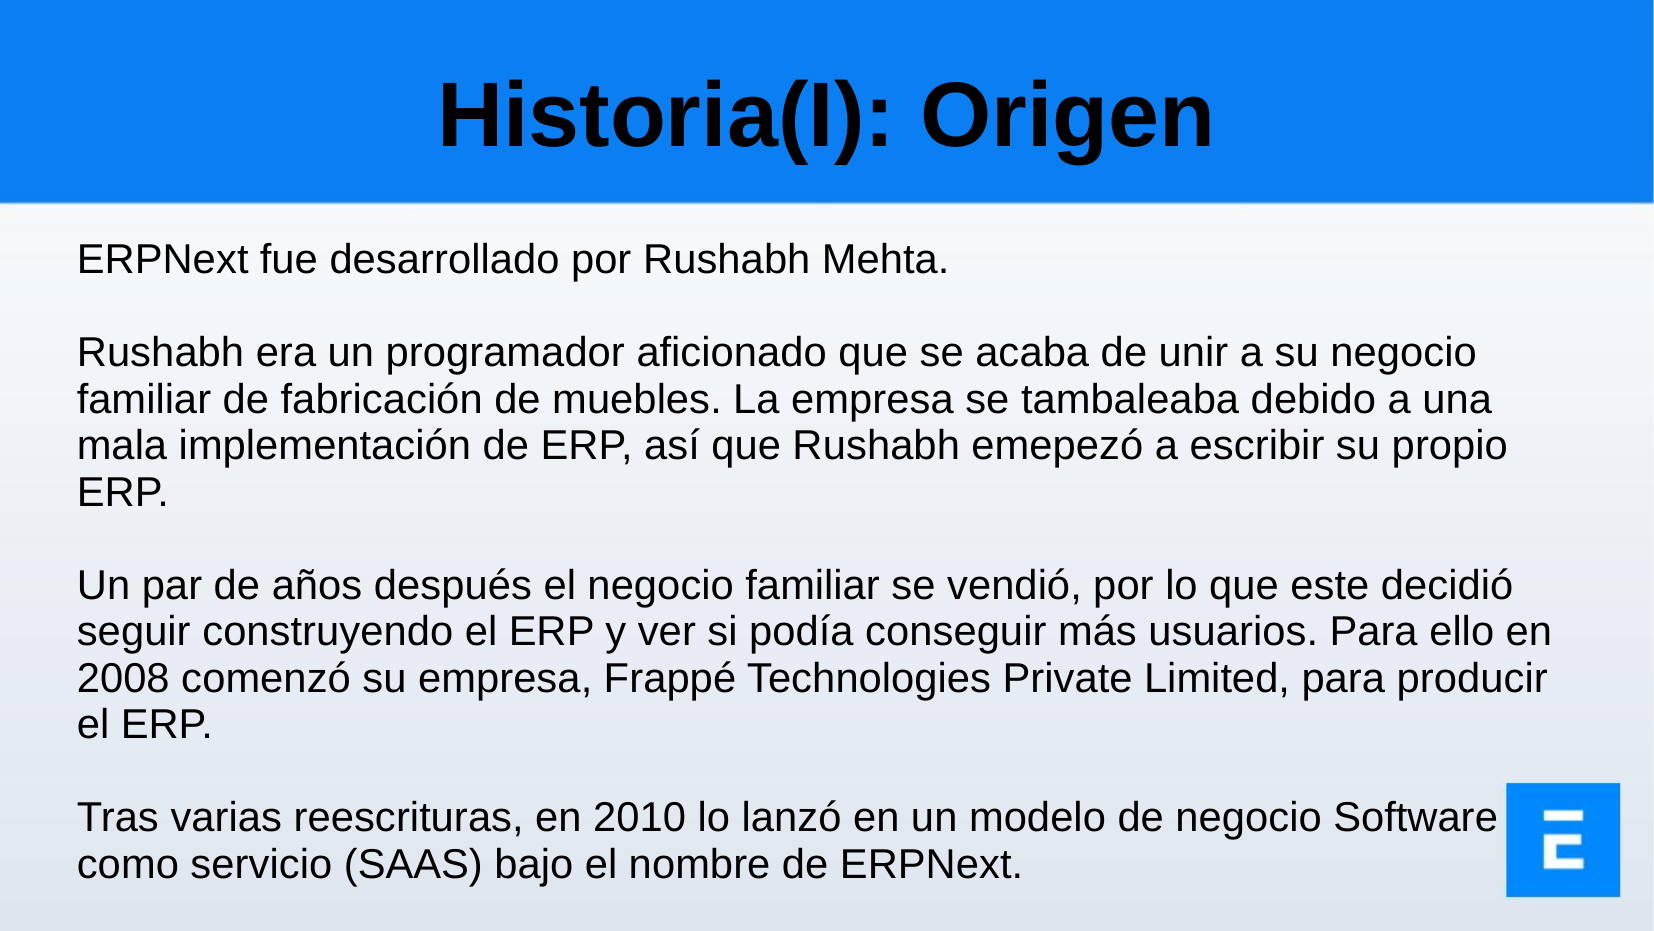

# Historia(I): Origen
ERPNext fue desarrollado por Rushabh Mehta.
Rushabh era un programador aficionado que se acaba de unir a su negocio familiar de fabricación de muebles. La empresa se tambaleaba debido a una mala implementación de ERP, así que Rushabh emepezó a escribir su propio ERP.
Un par de años después el negocio familiar se vendió, por lo que este decidió seguir construyendo el ERP y ver si podía conseguir más usuarios. Para ello en 2008 comenzó su empresa, Frappé Technologies Private Limited, para producir el ERP.
Tras varias reescrituras, en 2010 lo lanzó en un modelo de negocio Software como servicio (SAAS) bajo el nombre de ERPNext.